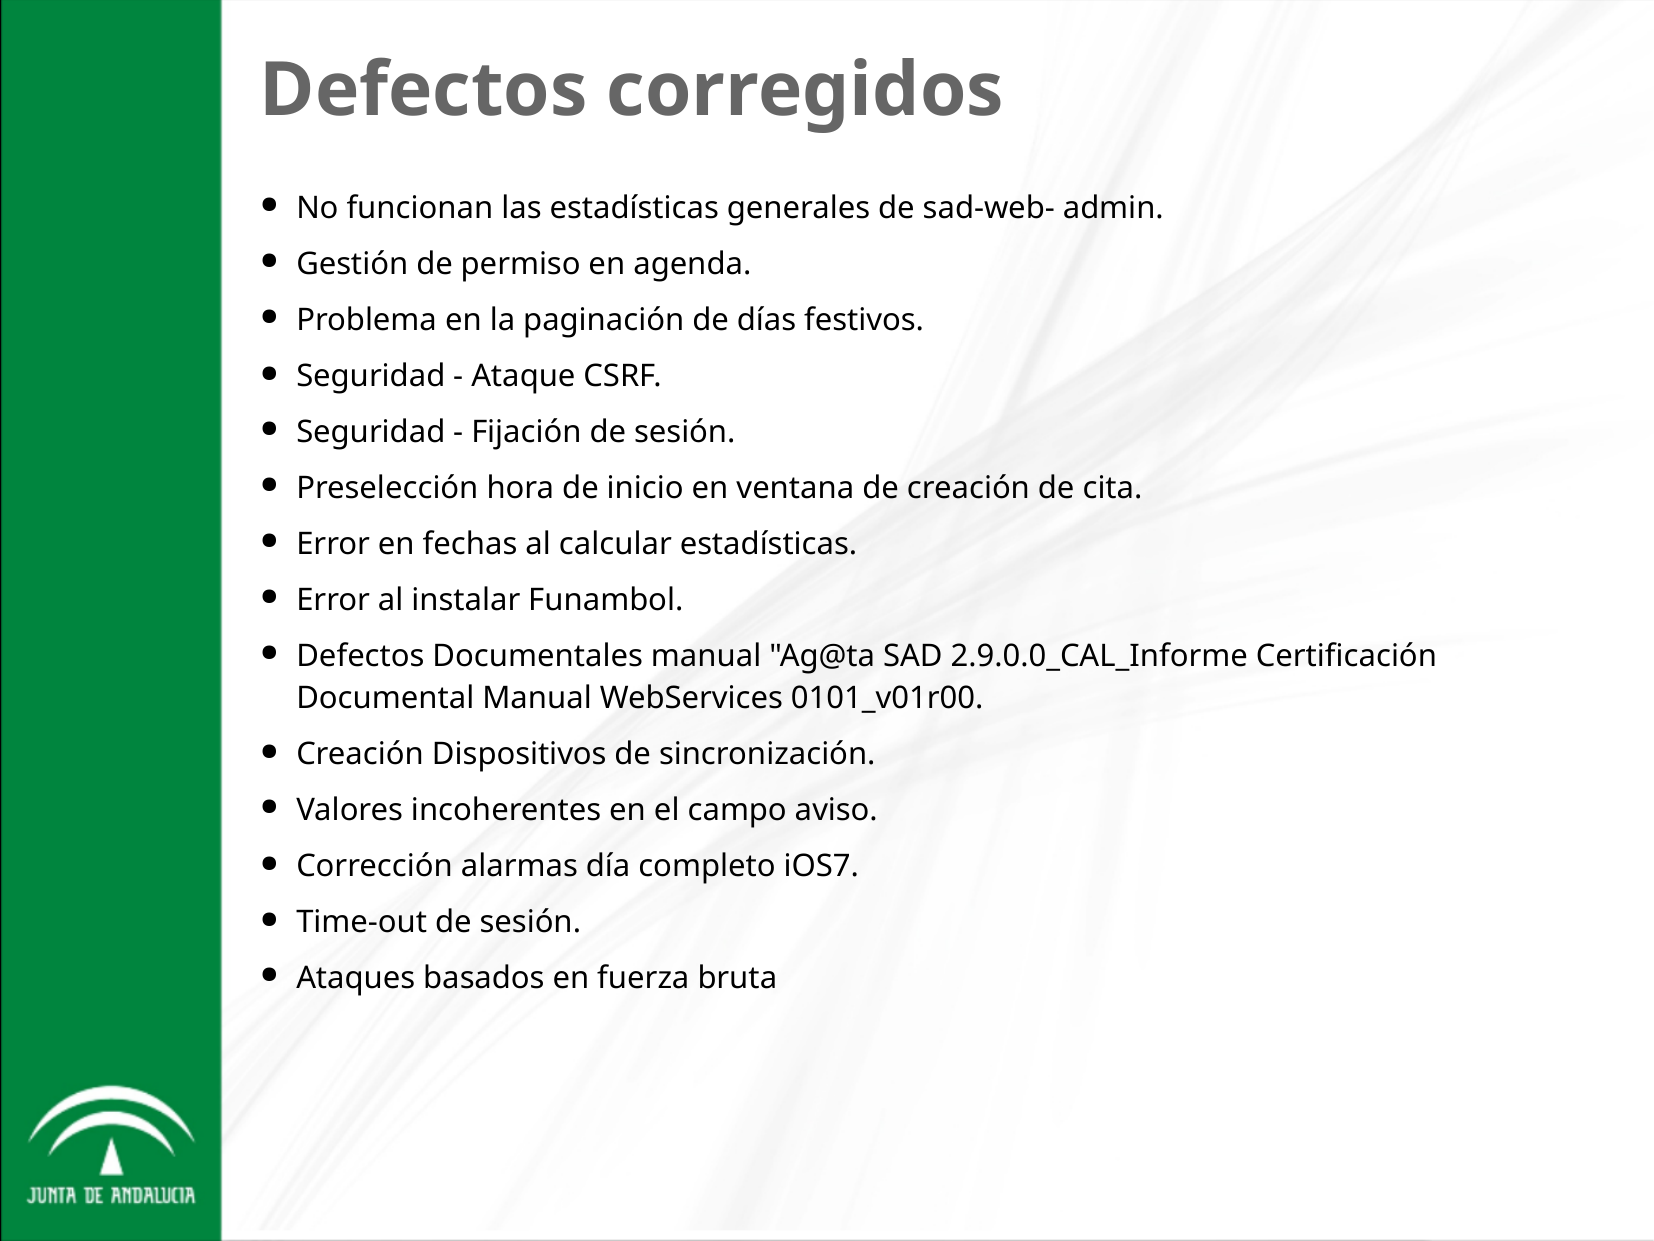

# Defectos corregidos
No funcionan las estadísticas generales de sad-web- admin.
Gestión de permiso en agenda.
Problema en la paginación de días festivos.
Seguridad - Ataque CSRF.
Seguridad - Fijación de sesión.
Preselección hora de inicio en ventana de creación de cita.
Error en fechas al calcular estadísticas.
Error al instalar Funambol.
Defectos Documentales manual "Ag@ta SAD 2.9.0.0_CAL_Informe Certificación Documental Manual WebServices 0101_v01r00.
Creación Dispositivos de sincronización.
Valores incoherentes en el campo aviso.
Corrección alarmas día completo iOS7.
Time-out de sesión.
Ataques basados en fuerza bruta